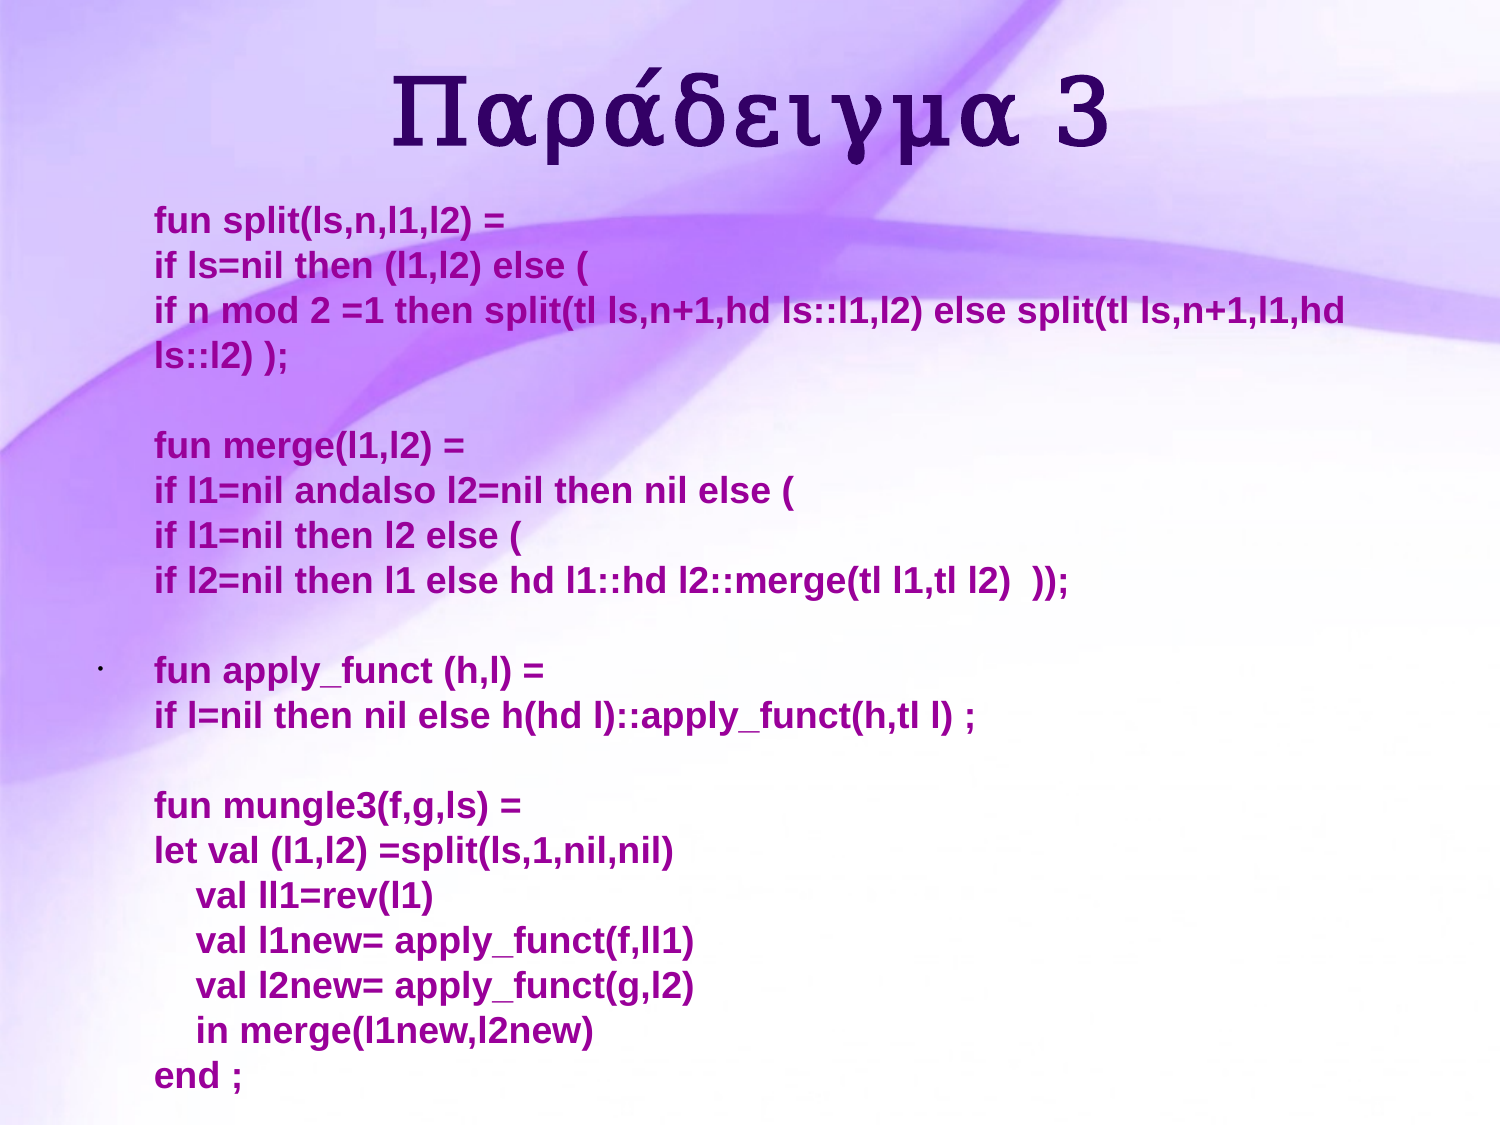

# Παράδειγμα 3
fun split(ls,n,l1,l2) =
if ls=nil then (l1,l2) else (
if n mod 2 =1 then split(tl ls,n+1,hd ls::l1,l2) else split(tl ls,n+1,l1,hd ls::l2) );
fun merge(l1,l2) =
if l1=nil andalso l2=nil then nil else (
if l1=nil then l2 else (
if l2=nil then l1 else hd l1::hd l2::merge(tl l1,tl l2) ));
fun apply_funct (h,l) =
if l=nil then nil else h(hd l)::apply_funct(h,tl l) ;
fun mungle3(f,g,ls) =
let val (l1,l2) =split(ls,1,nil,nil)
 val ll1=rev(l1)
 val l1new= apply_funct(f,ll1)
 val l2new= apply_funct(g,l2)
 in merge(l1new,l2new)
end ;